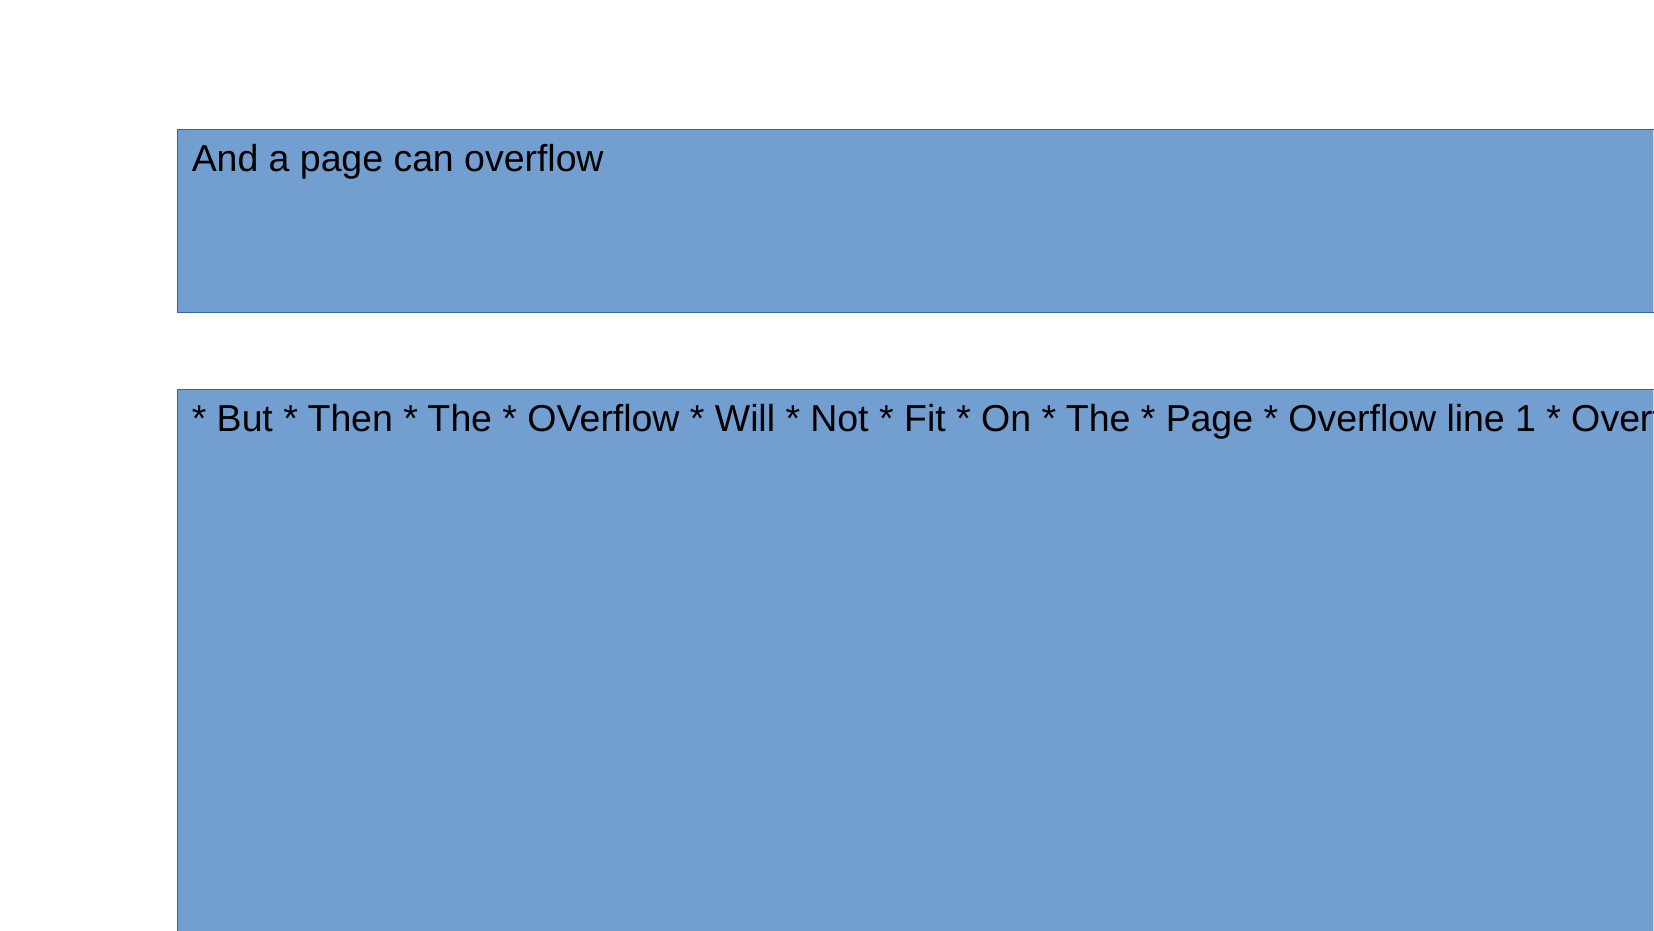

And a page can overflow
* But * Then * The * OVerflow * Will * Not * Fit * On * The * Page * Overflow line 1 * Overflow line 2 * Overflow line 3 * Overflow line 4